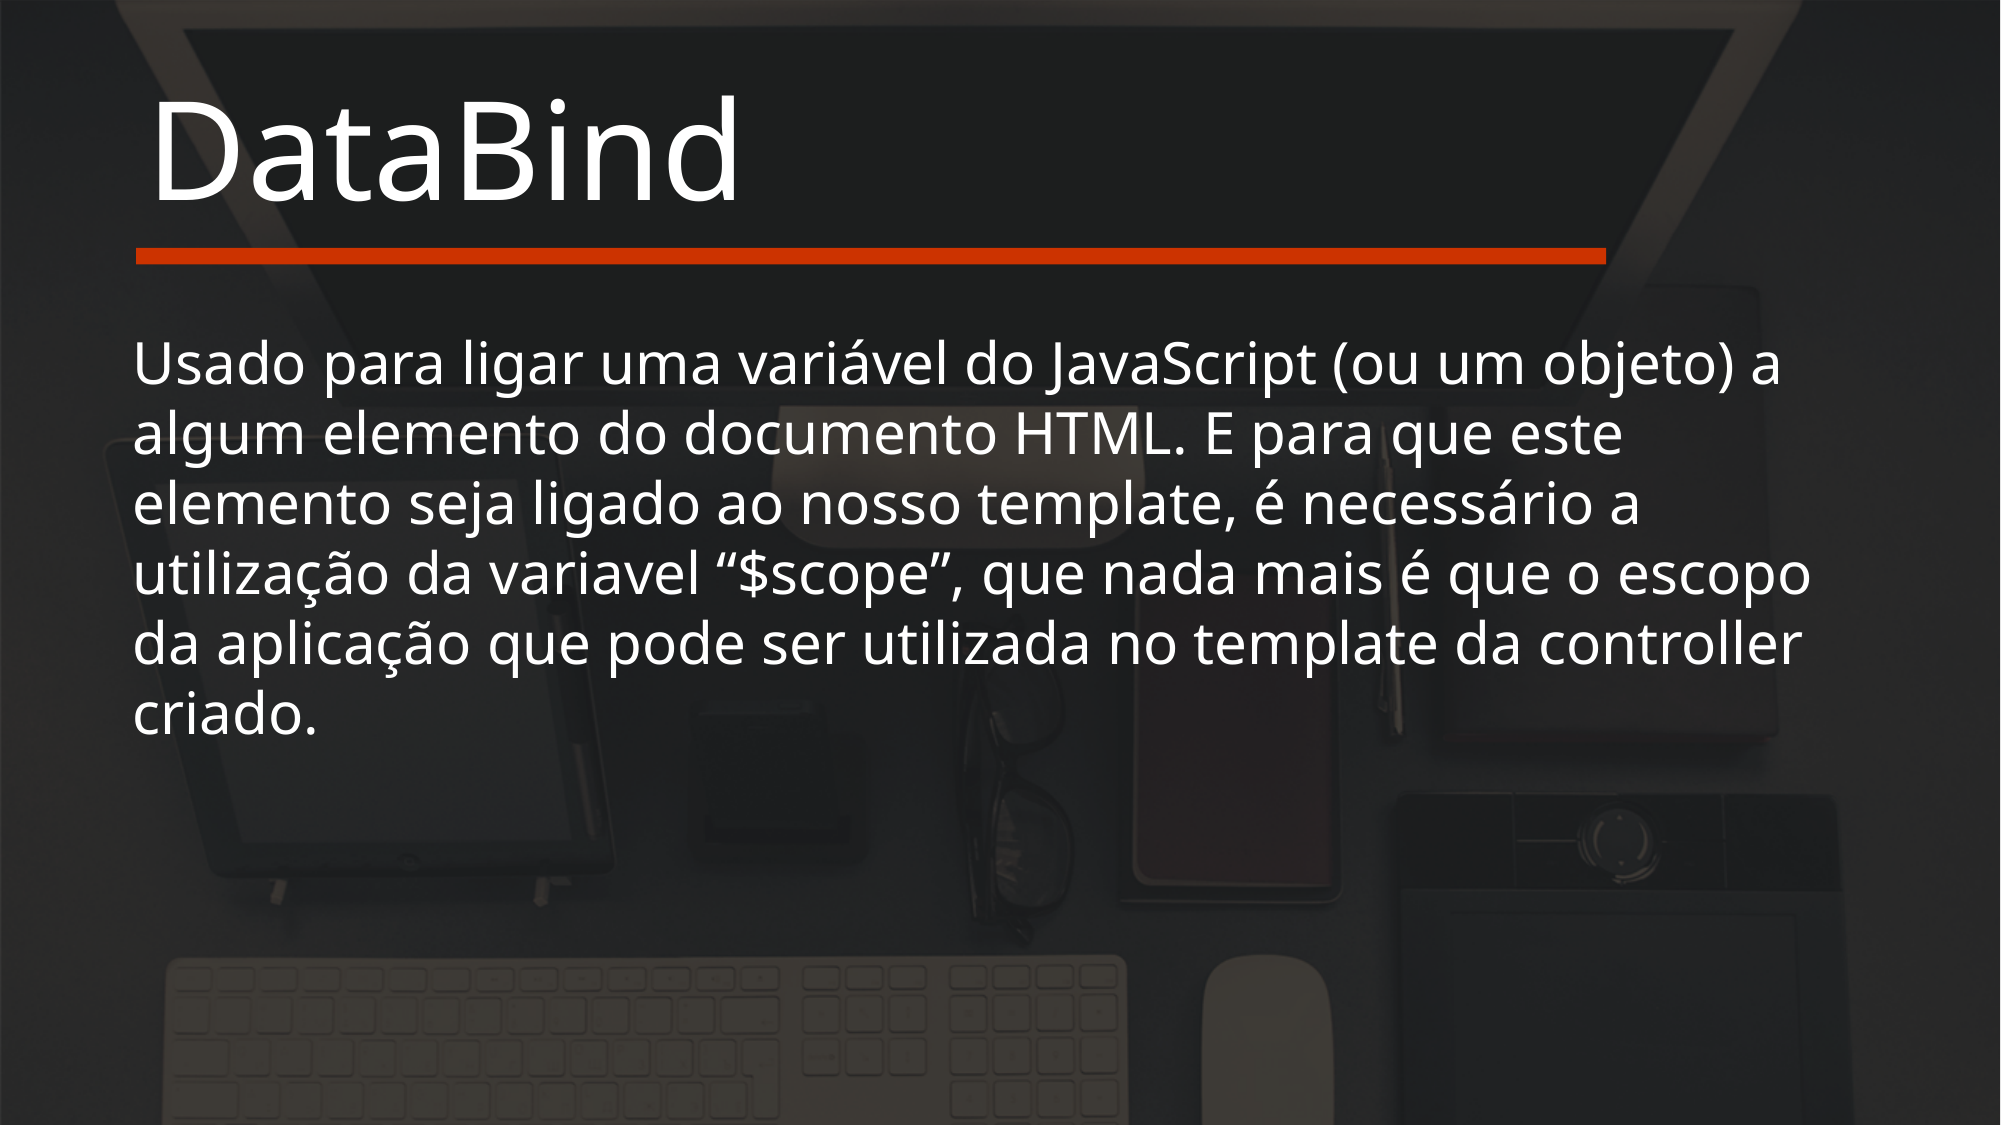

DataBind
Usado para ligar uma variável do JavaScript (ou um objeto) a algum elemento do documento HTML. E para que este elemento seja ligado ao nosso template, é necessário a utilização da variavel “$scope”, que nada mais é que o escopo da aplicação que pode ser utilizada no template da controller criado.